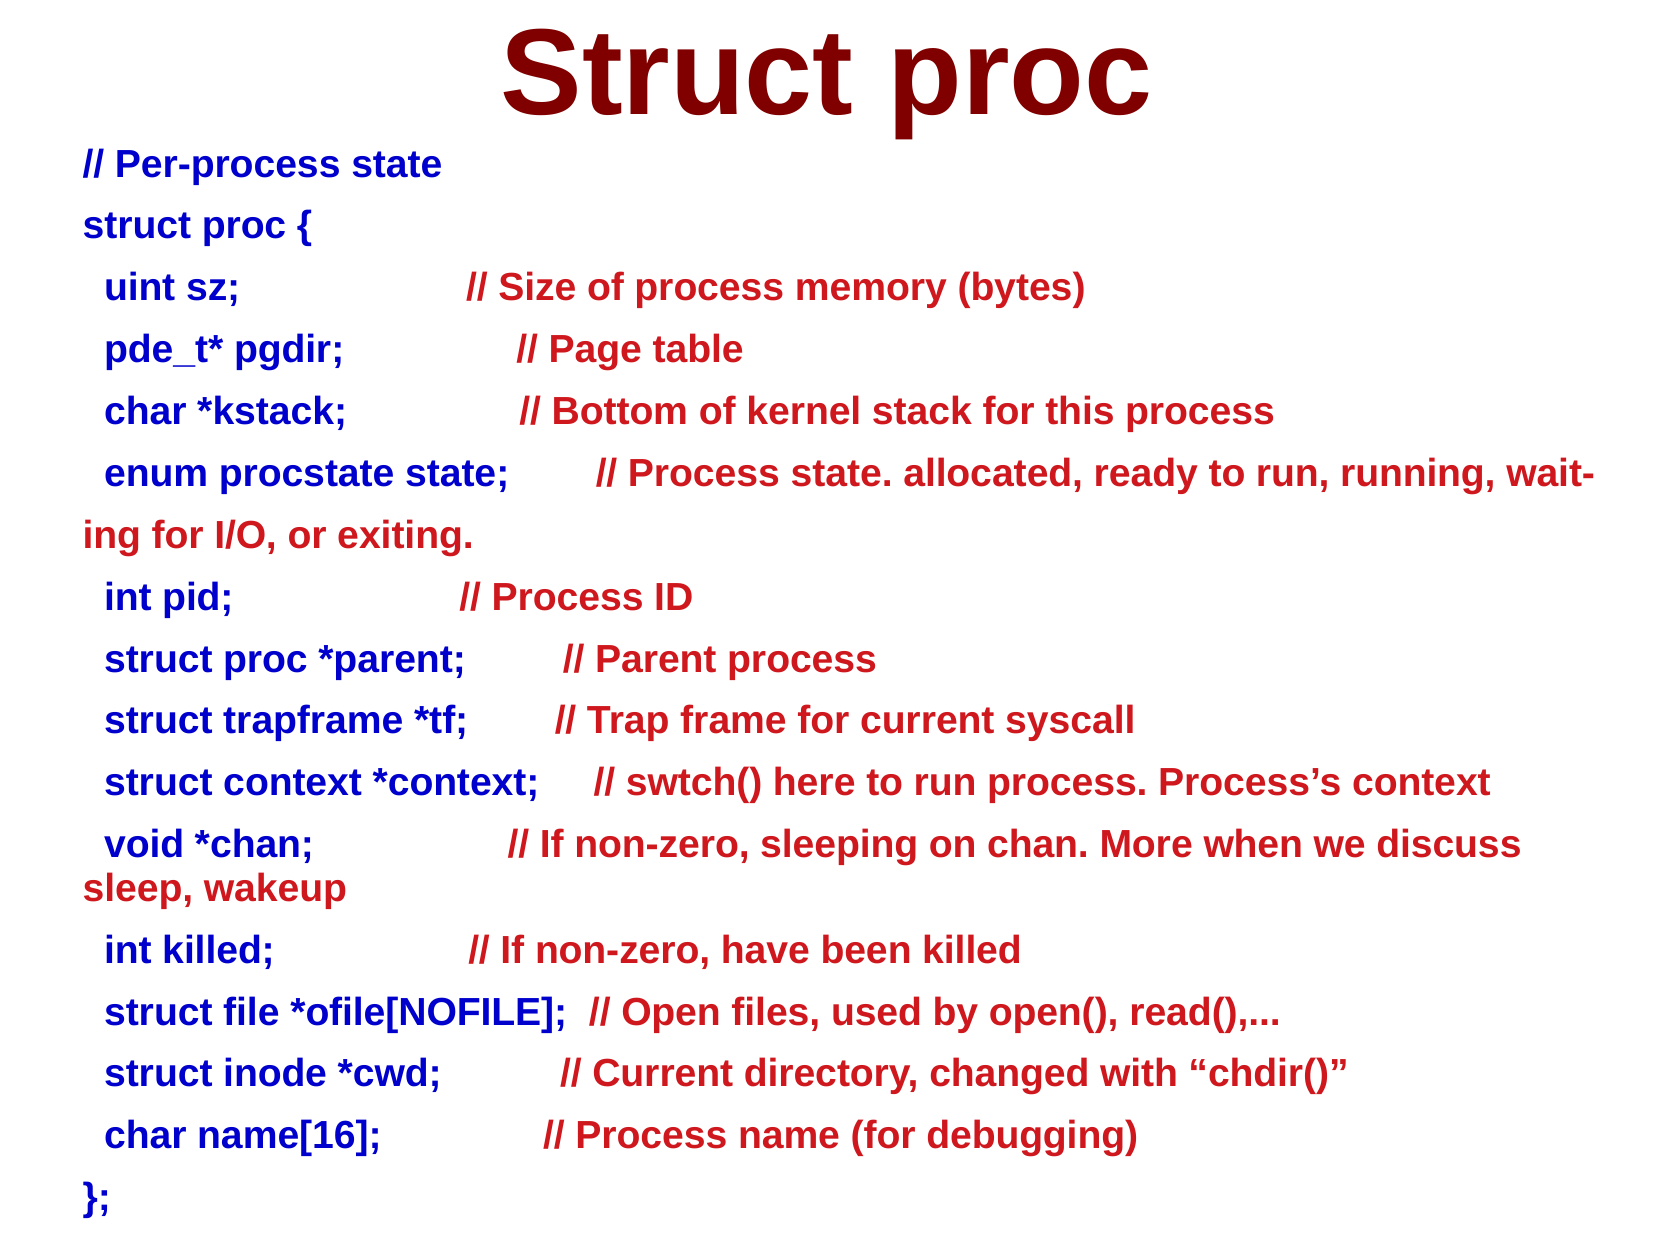

# Struct proc
// Per-process state
struct proc {
 uint sz; // Size of process memory (bytes)
 pde_t* pgdir; // Page table
 char *kstack; // Bottom of kernel stack for this process
 enum procstate state; // Process state. allocated, ready to run, running, wait-
ing for I/O, or exiting.
 int pid; // Process ID
 struct proc *parent; // Parent process
 struct trapframe *tf; // Trap frame for current syscall
 struct context *context; // swtch() here to run process. Process’s context
 void *chan; // If non-zero, sleeping on chan. More when we discuss sleep, wakeup
 int killed; // If non-zero, have been killed
 struct file *ofile[NOFILE]; // Open files, used by open(), read(),...
 struct inode *cwd; // Current directory, changed with “chdir()”
 char name[16]; // Process name (for debugging)
};